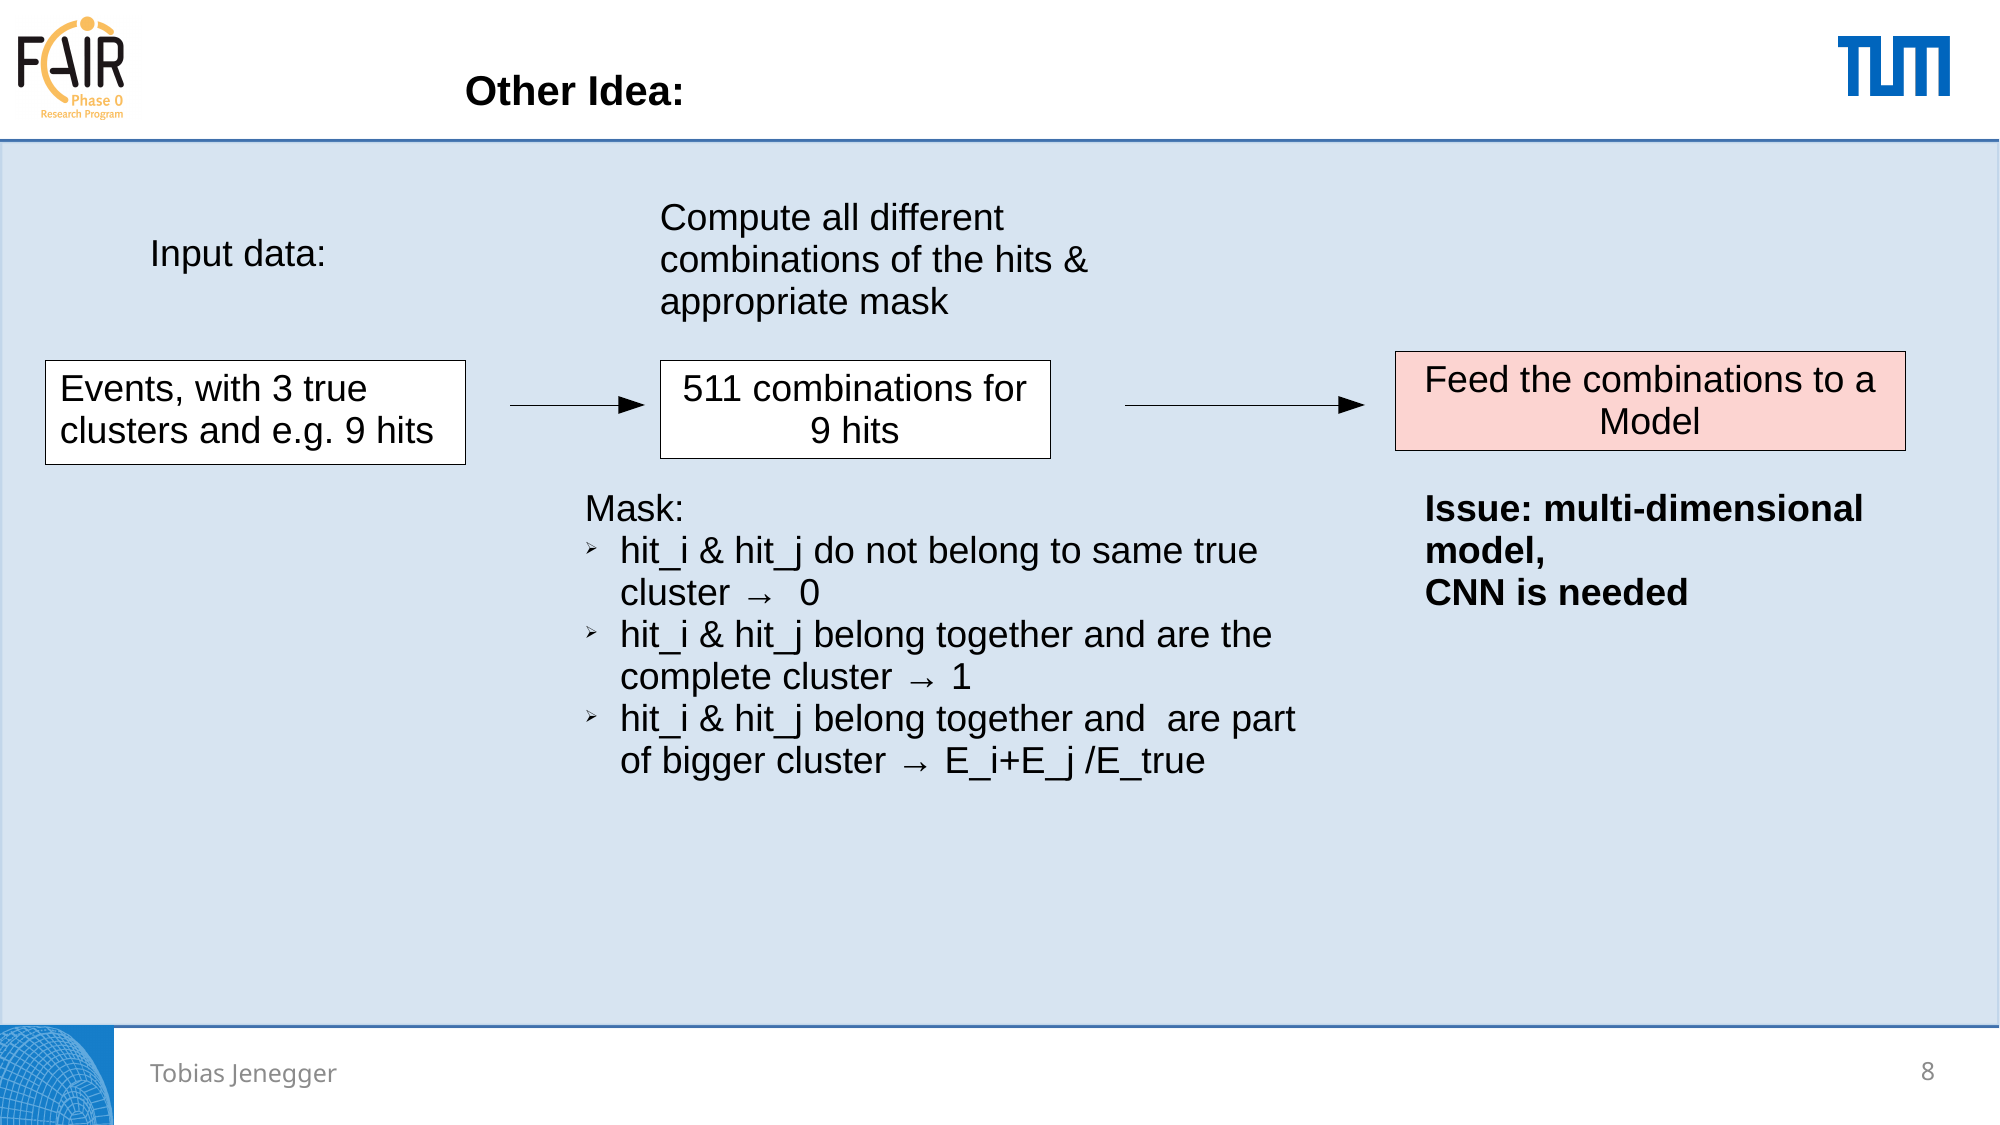

Other Idea:
Compute all different combinations of the hits & appropriate mask
Input data:
Feed the combinations to a Model
Events, with 3 true clusters and e.g. 9 hits
511 combinations for 9 hits
Issue: multi-dimensional model,
CNN is needed
Mask:
hit_i & hit_j do not belong to same true cluster → 0
hit_i & hit_j belong together and are the complete cluster → 1
hit_i & hit_j belong together and are part of bigger cluster → E_i+E_j /E_true
8